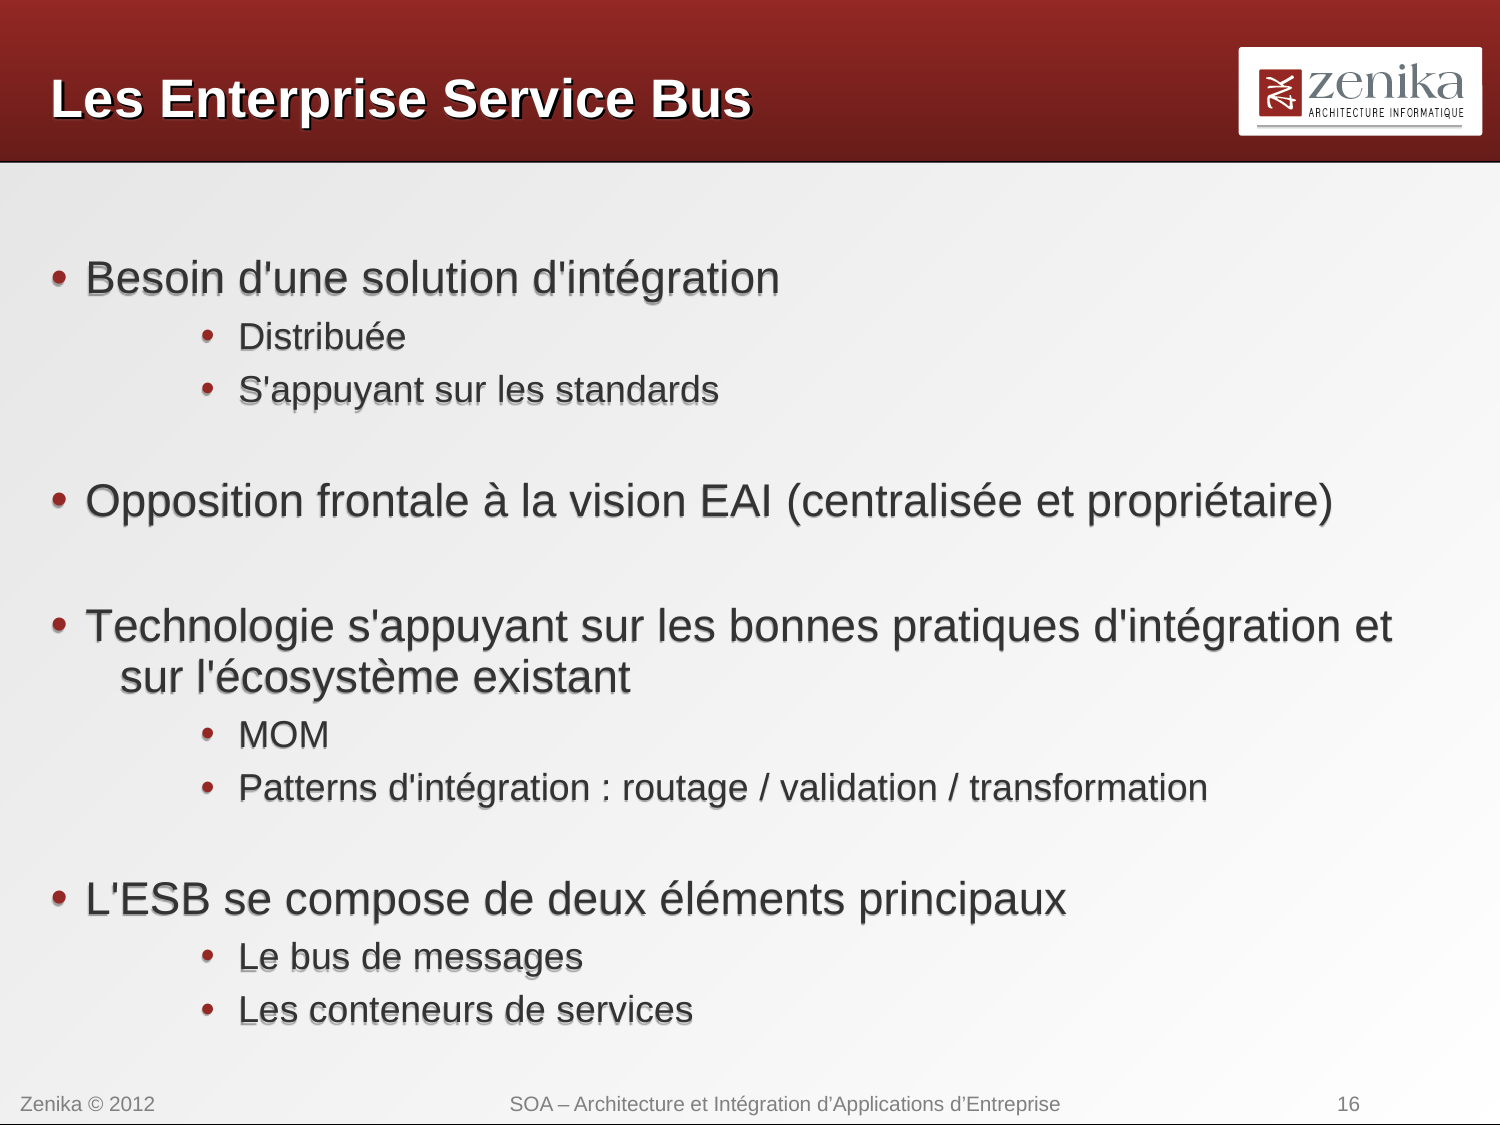

# Les Enterprise Service Bus
Besoin d'une solution d'intégration
Distribuée
S'appuyant sur les standards
Opposition frontale à la vision EAI (centralisée et propriétaire)
Technologie s'appuyant sur les bonnes pratiques d'intégration et sur l'écosystème existant
MOM
Patterns d'intégration : routage / validation / transformation
L'ESB se compose de deux éléments principaux
Le bus de messages
Les conteneurs de services